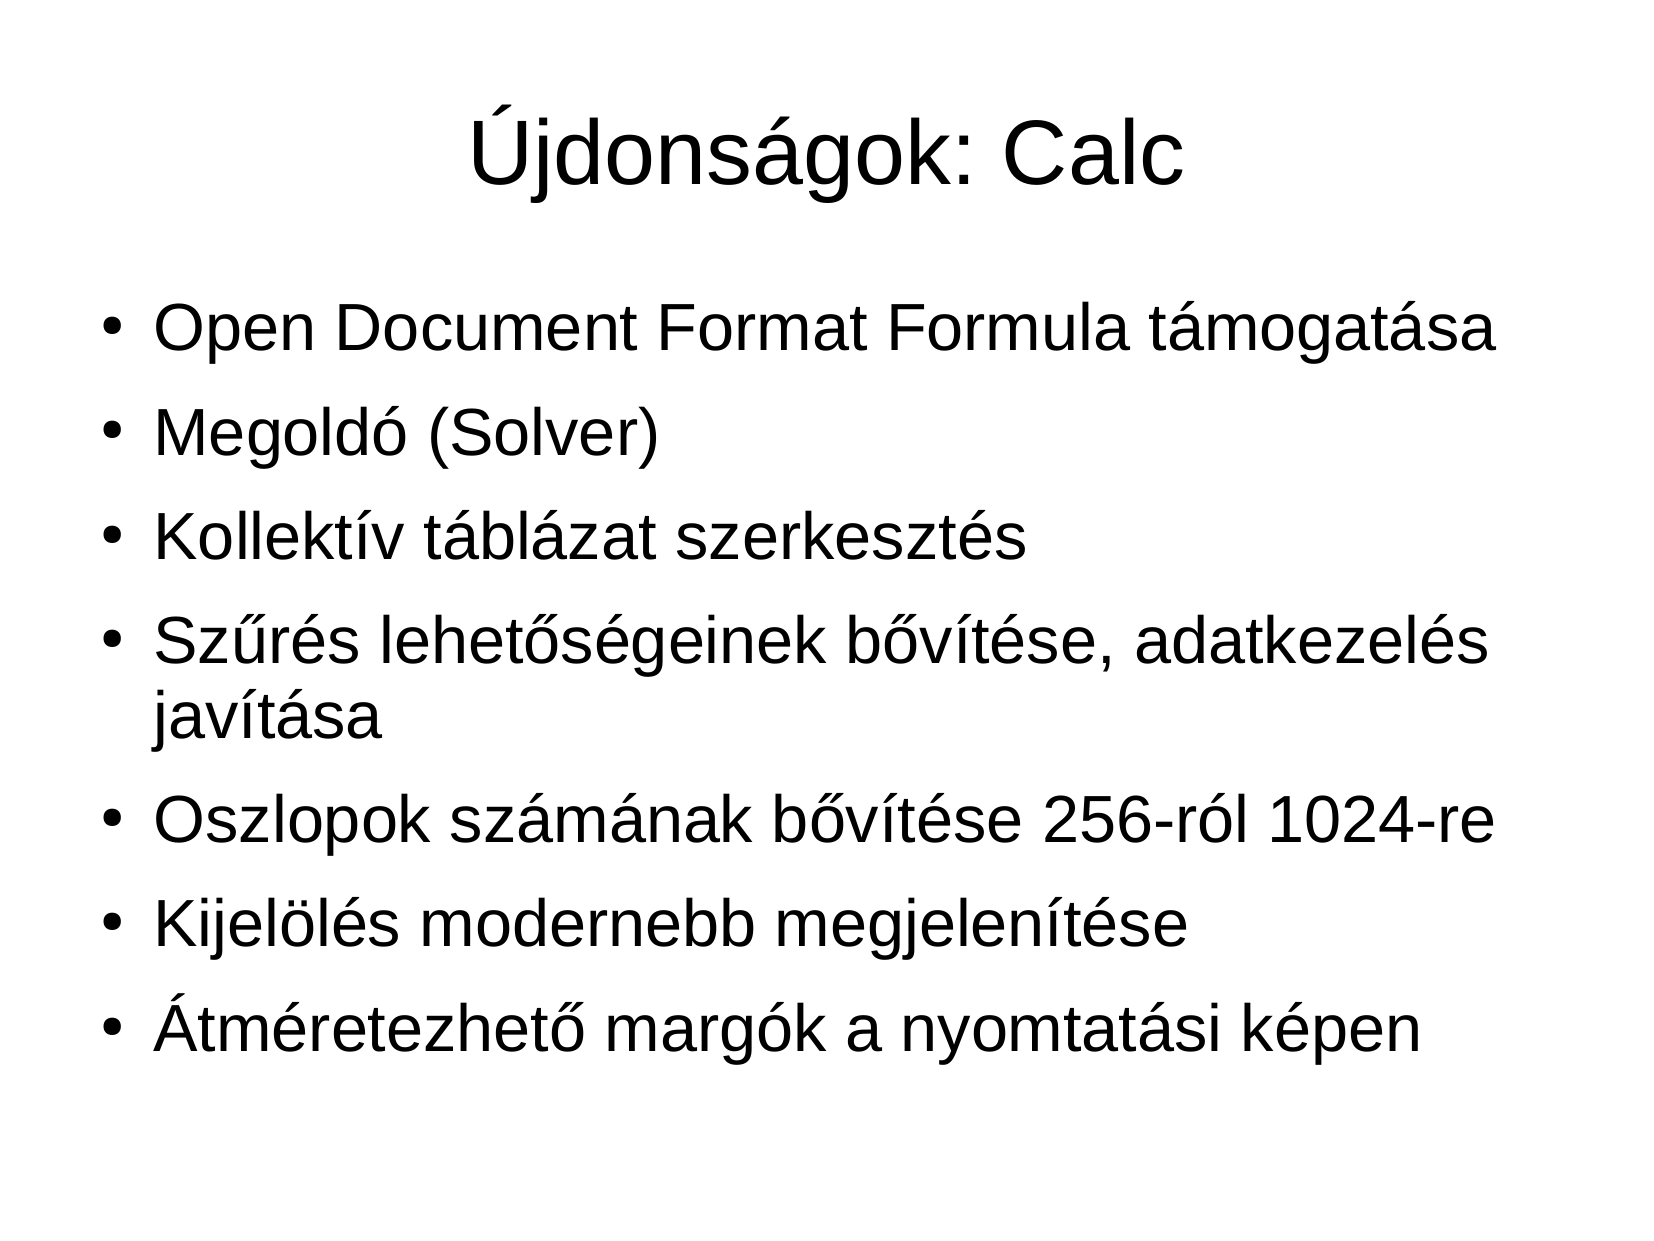

# Újdonságok: Calc
Open Document Format Formula támogatása
Megoldó (Solver)
Kollektív táblázat szerkesztés
Szűrés lehetőségeinek bővítése, adatkezelés javítása
Oszlopok számának bővítése 256-ról 1024-re
Kijelölés modernebb megjelenítése
Átméretezhető margók a nyomtatási képen